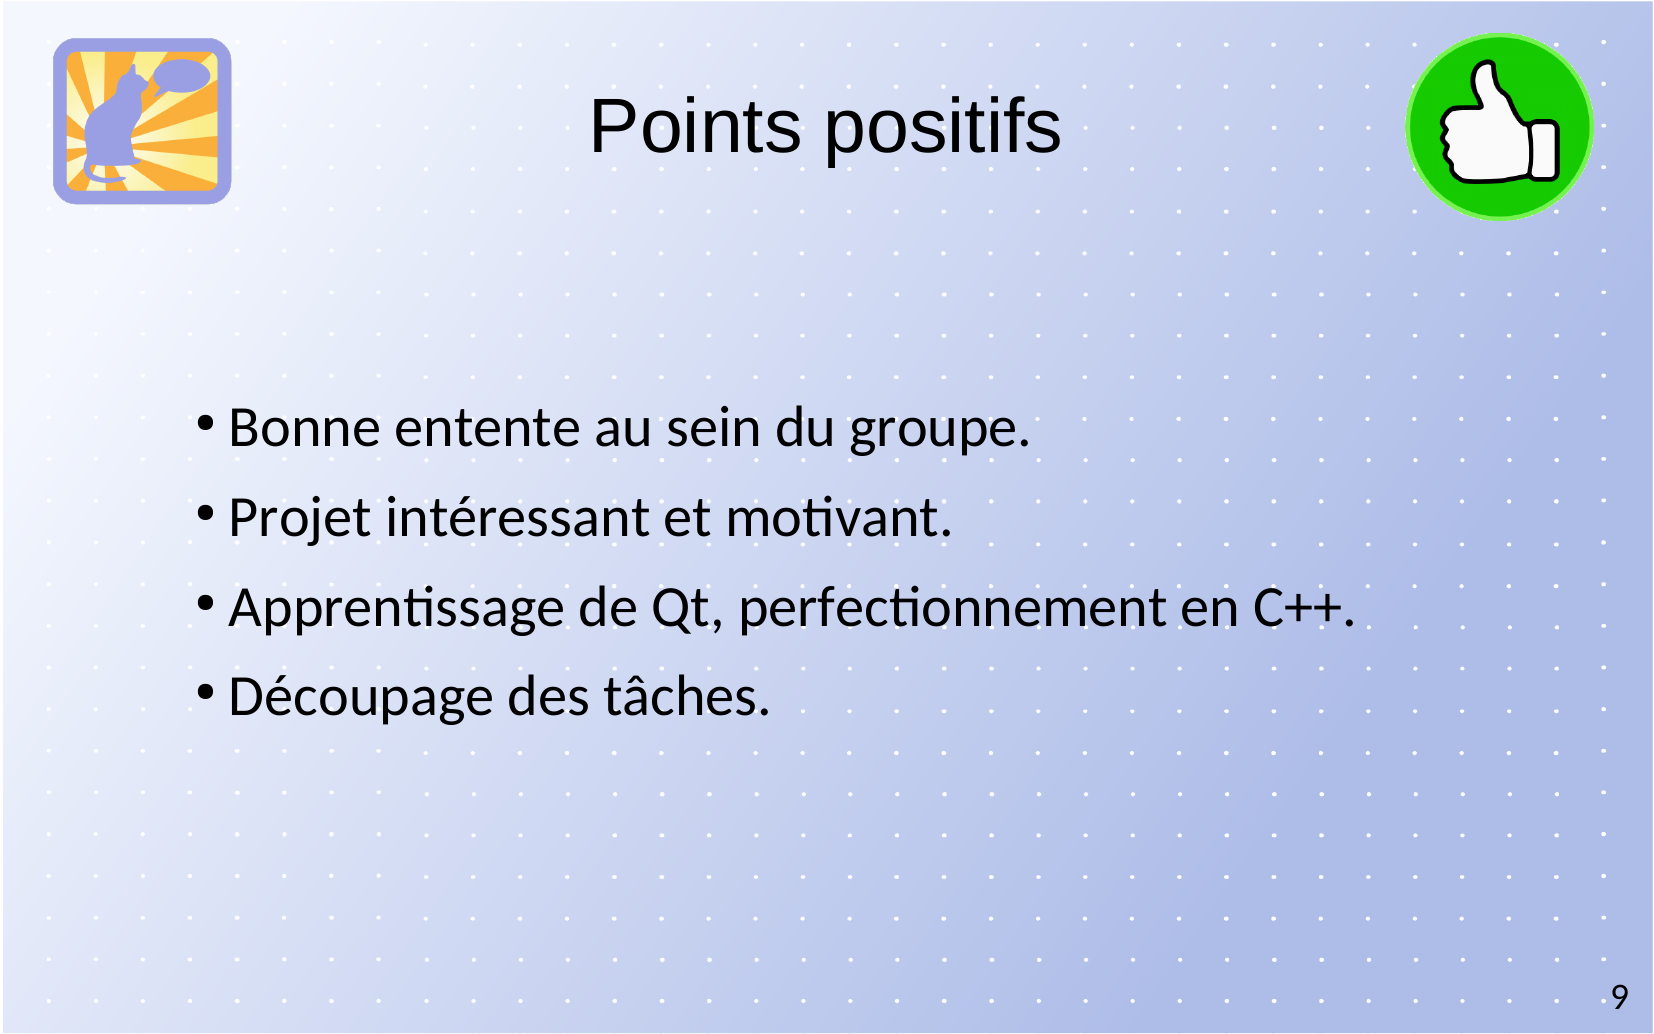

Points positifs
 Bonne entente au sein du groupe.
 Projet intéressant et motivant.
 Apprentissage de Qt, perfectionnement en C++.
 Découpage des tâches.
9